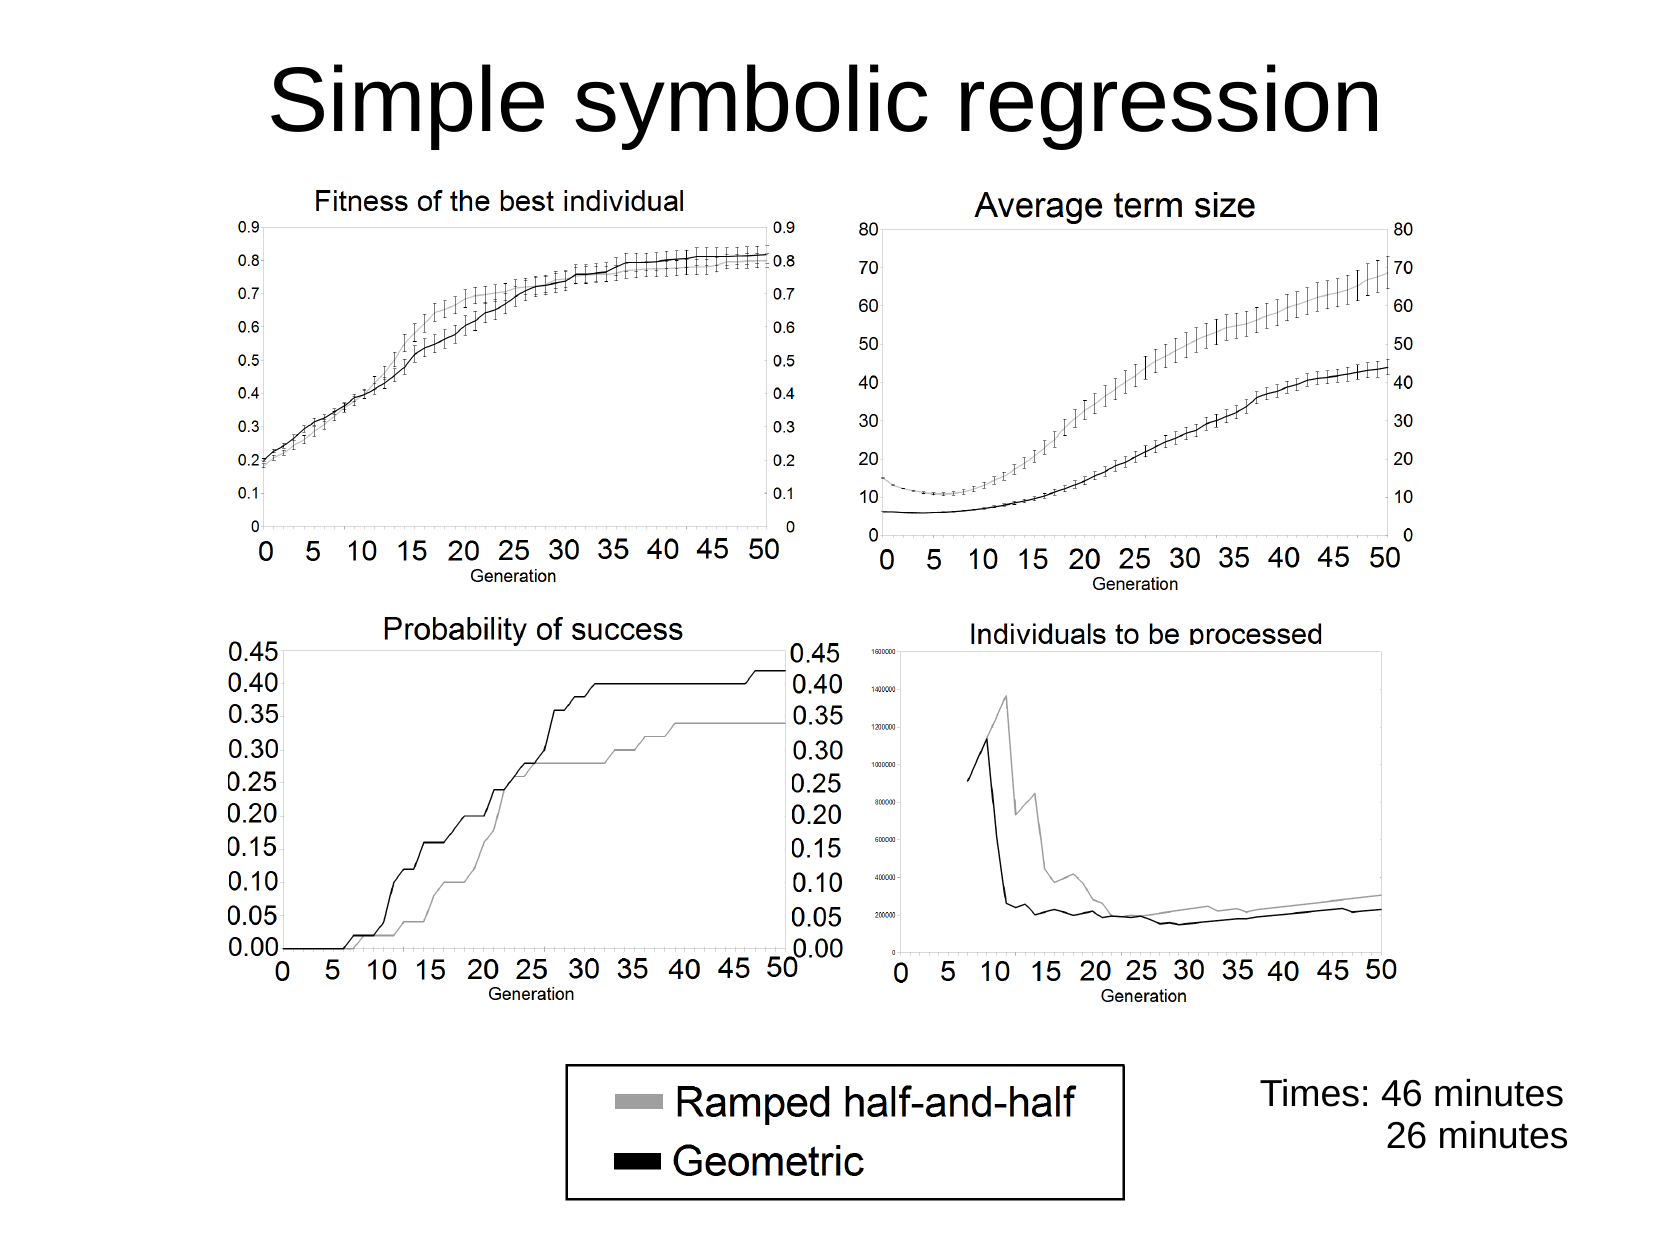

# Simple symbolic regression
Times: 46 minutes
 26 minutes